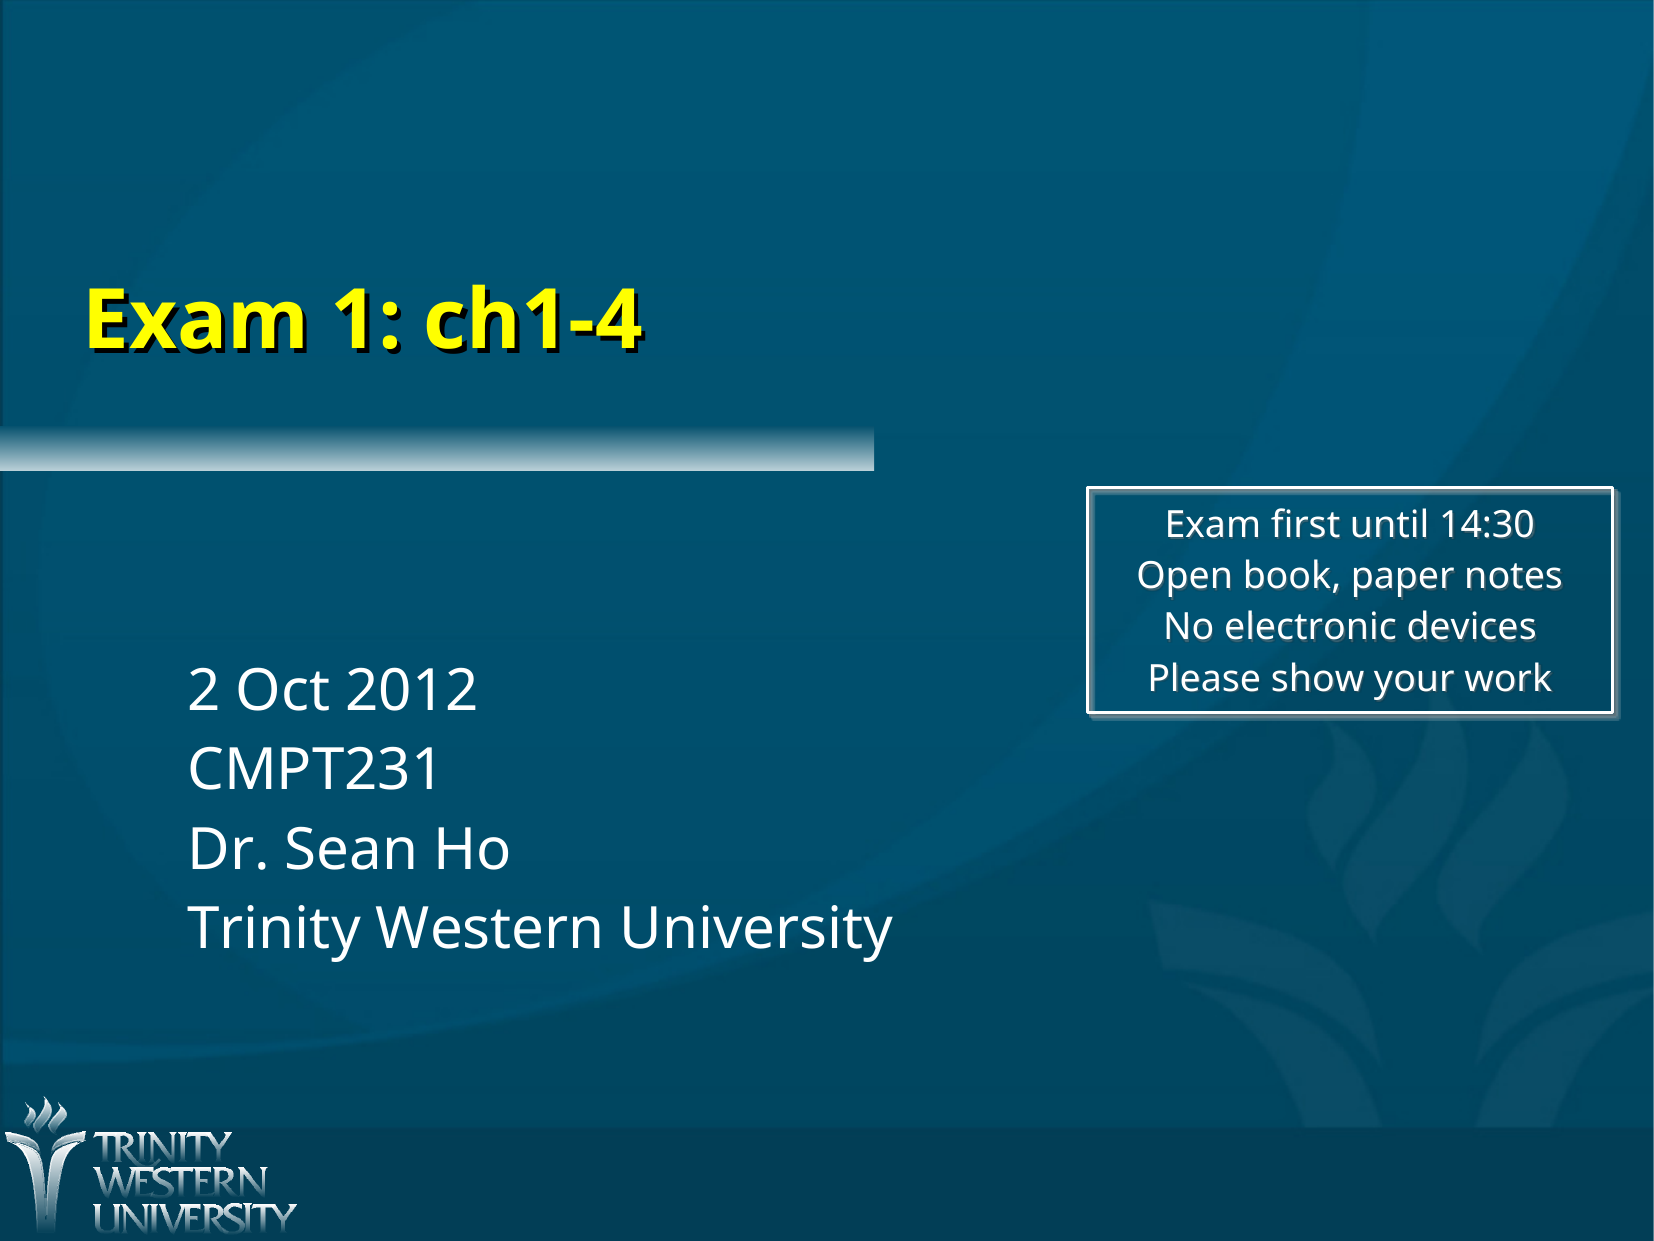

# Exam 1: ch1-4
Exam first until 14:30
Open book, paper notes
No electronic devices
Please show your work
2 Oct 2012
CMPT231
Dr. Sean Ho
Trinity Western University